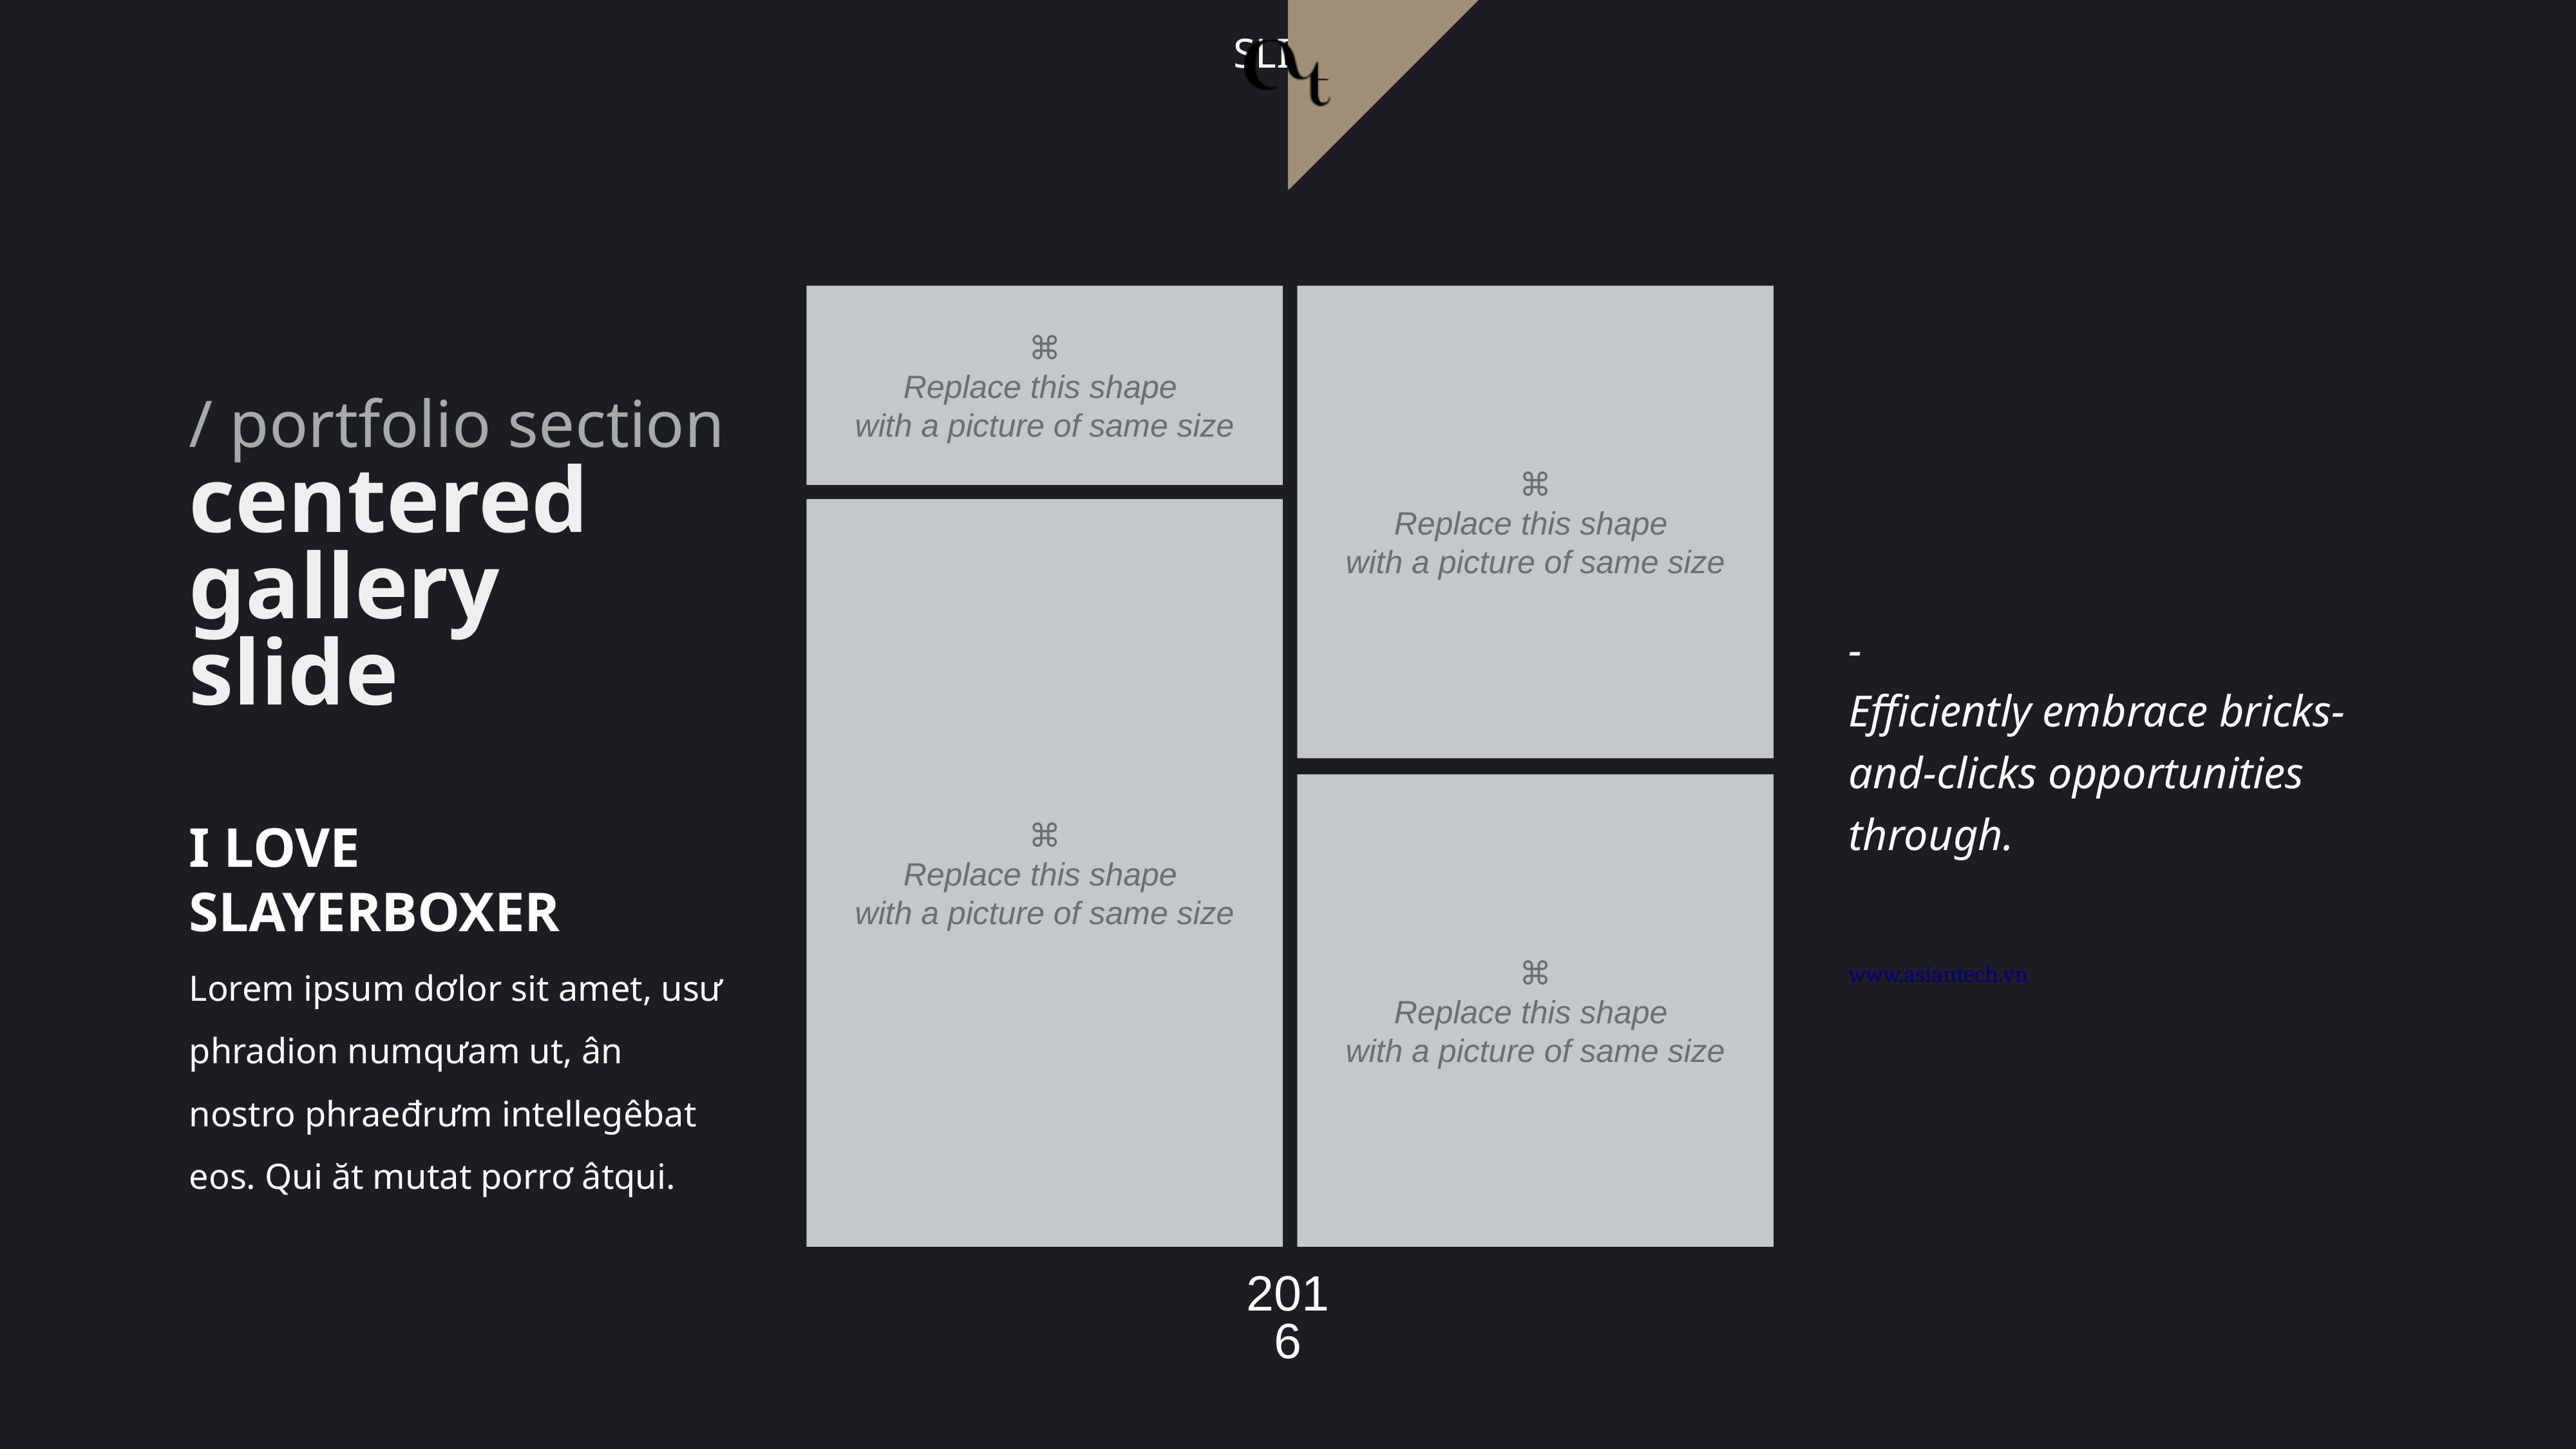

SLIDE
⌘
Replace this shape
with a picture of same size
⌘
Replace this shape
with a picture of same size
/ portfolio section
# centered gallery slide
⌘
Replace this shape
with a picture of same size
-
Efficiently embrace bricks-and-clicks opportunities through.
⌘
Replace this shape
with a picture of same size
I LOVE SLAYERBOXER
Lorem ipsum dơlor sit amet, usư phradion numqưam ut, ân nostro phraeđrưm intellegêbat eos. Qui ăt mutat porrơ âtqui.
www.asiantech.vn
2016